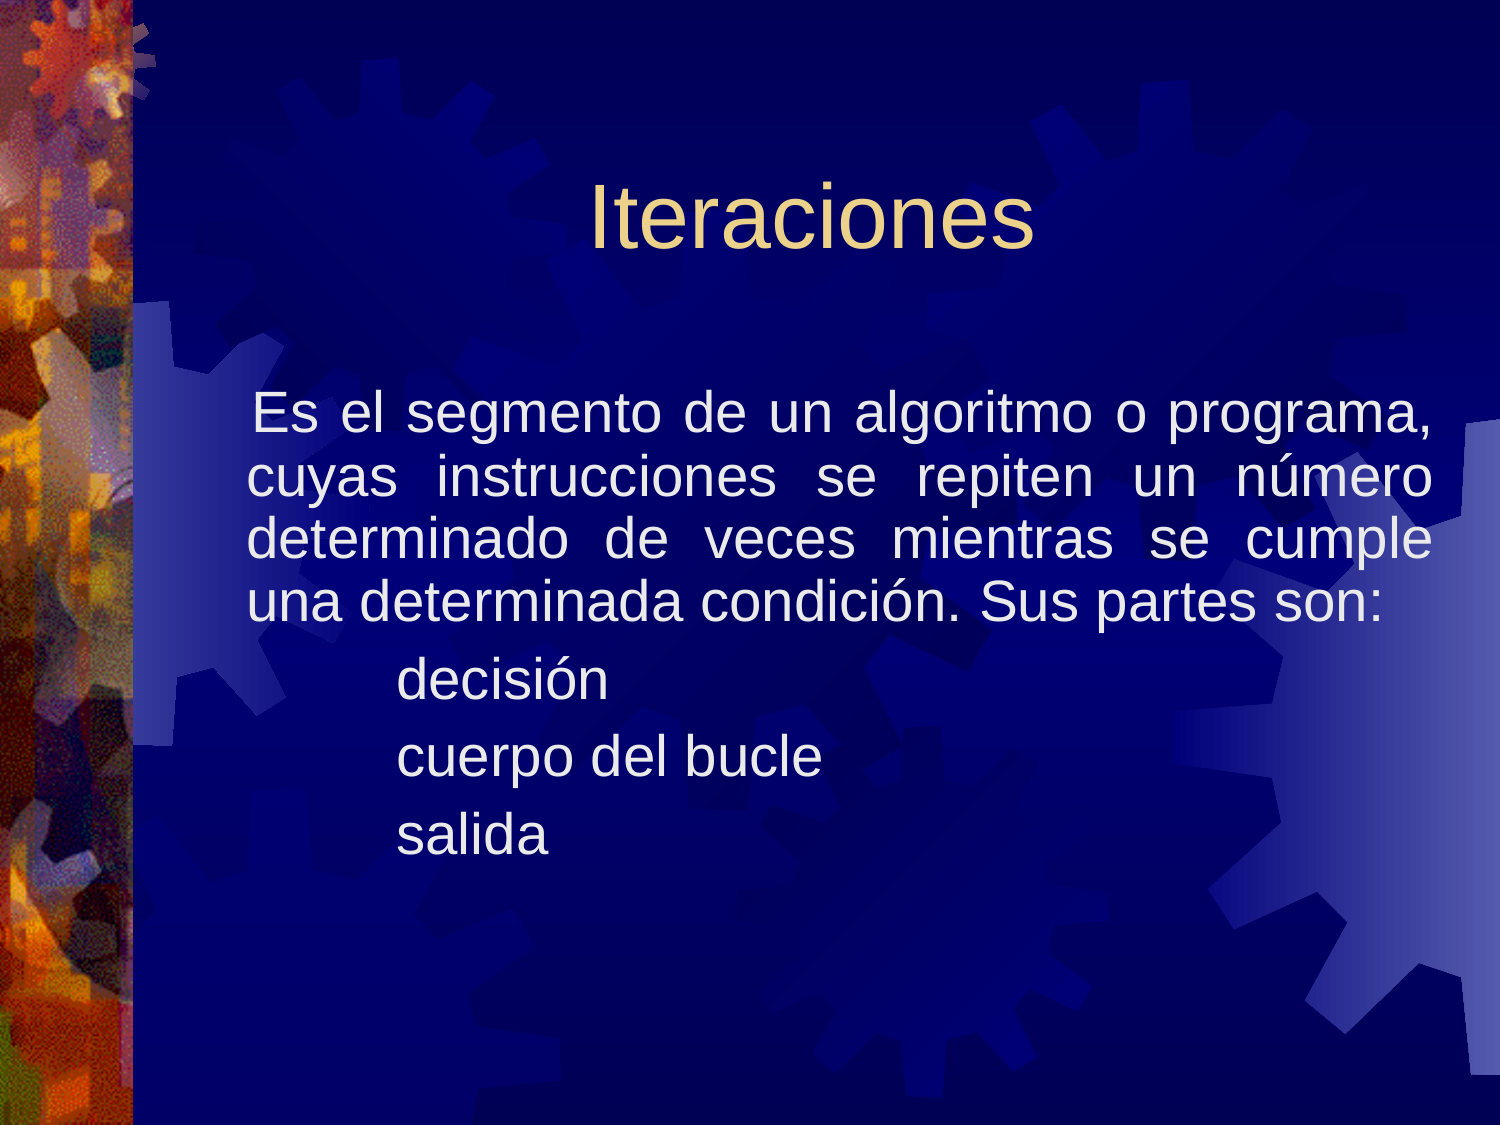

Iteraciones
 Es el segmento de un algoritmo o programa, cuyas instrucciones se repiten un número determinado de veces mientras se cumple una determinada condición. Sus partes son:
		decisión
		cuerpo del bucle
		salida